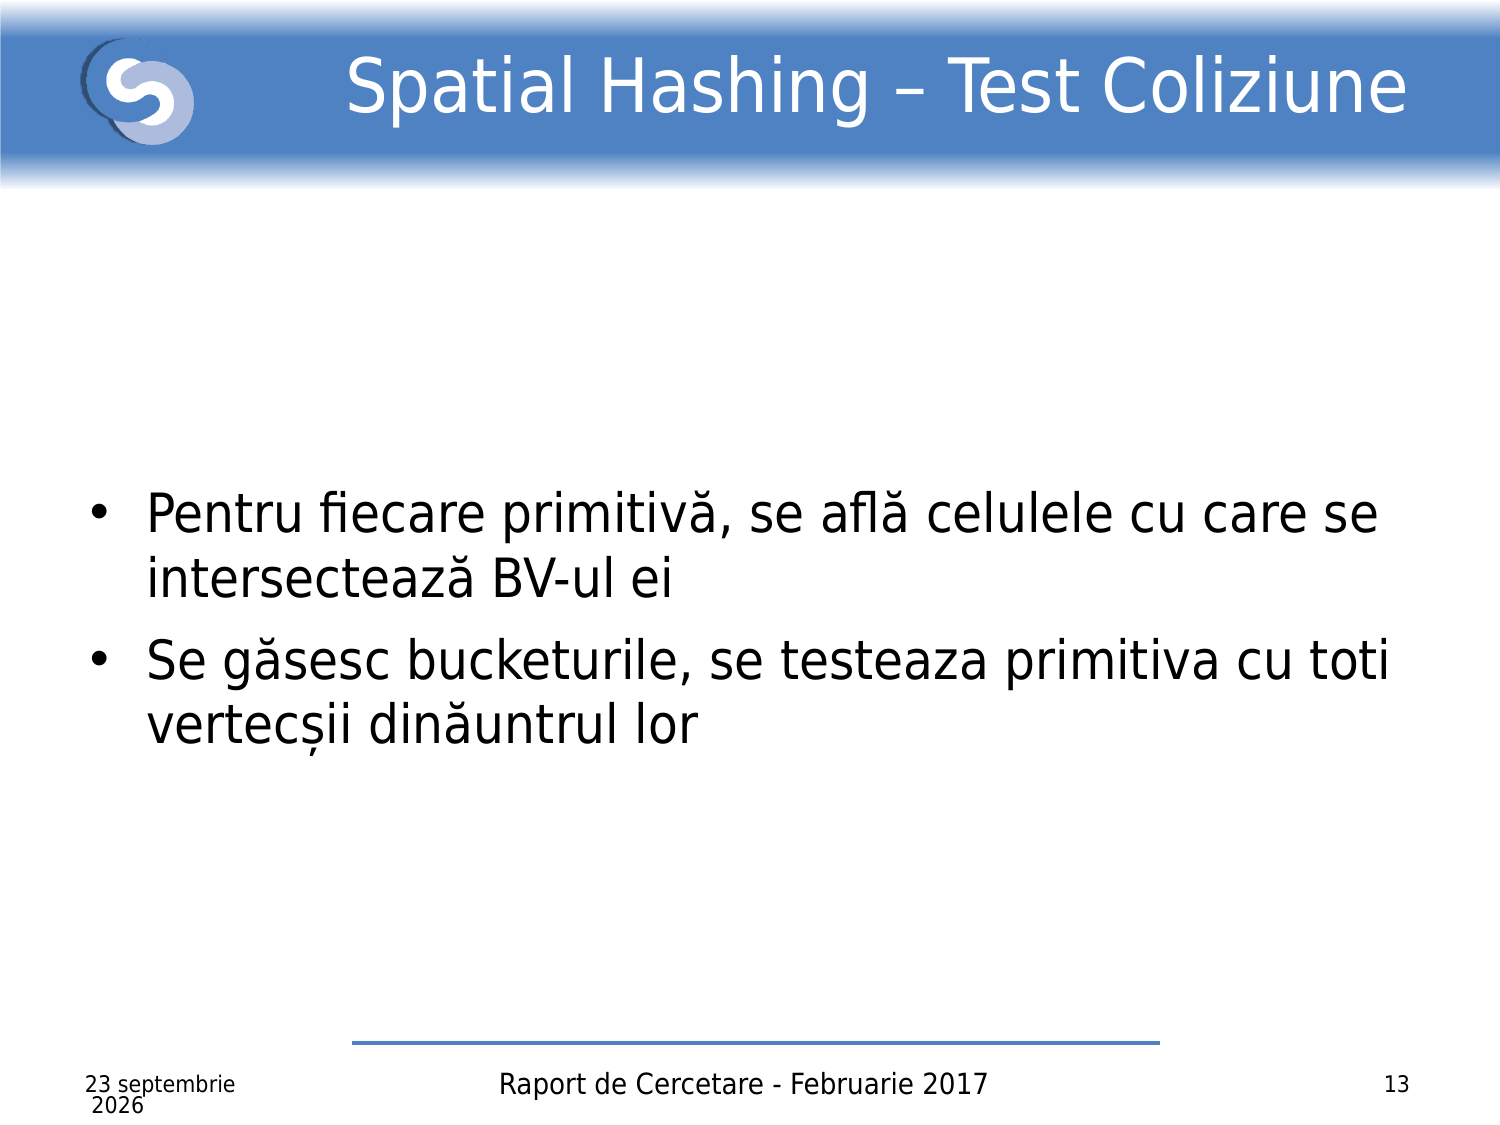

# Spatial Hashing – Test Coliziune
Pentru fiecare primitivă, se află celulele cu care se intersectează BV-ul ei
Se găsesc bucketurile, se testeaza primitiva cu toti vertecșii dinăuntrul lor
Raport de Cercetare - Februarie 2017
13